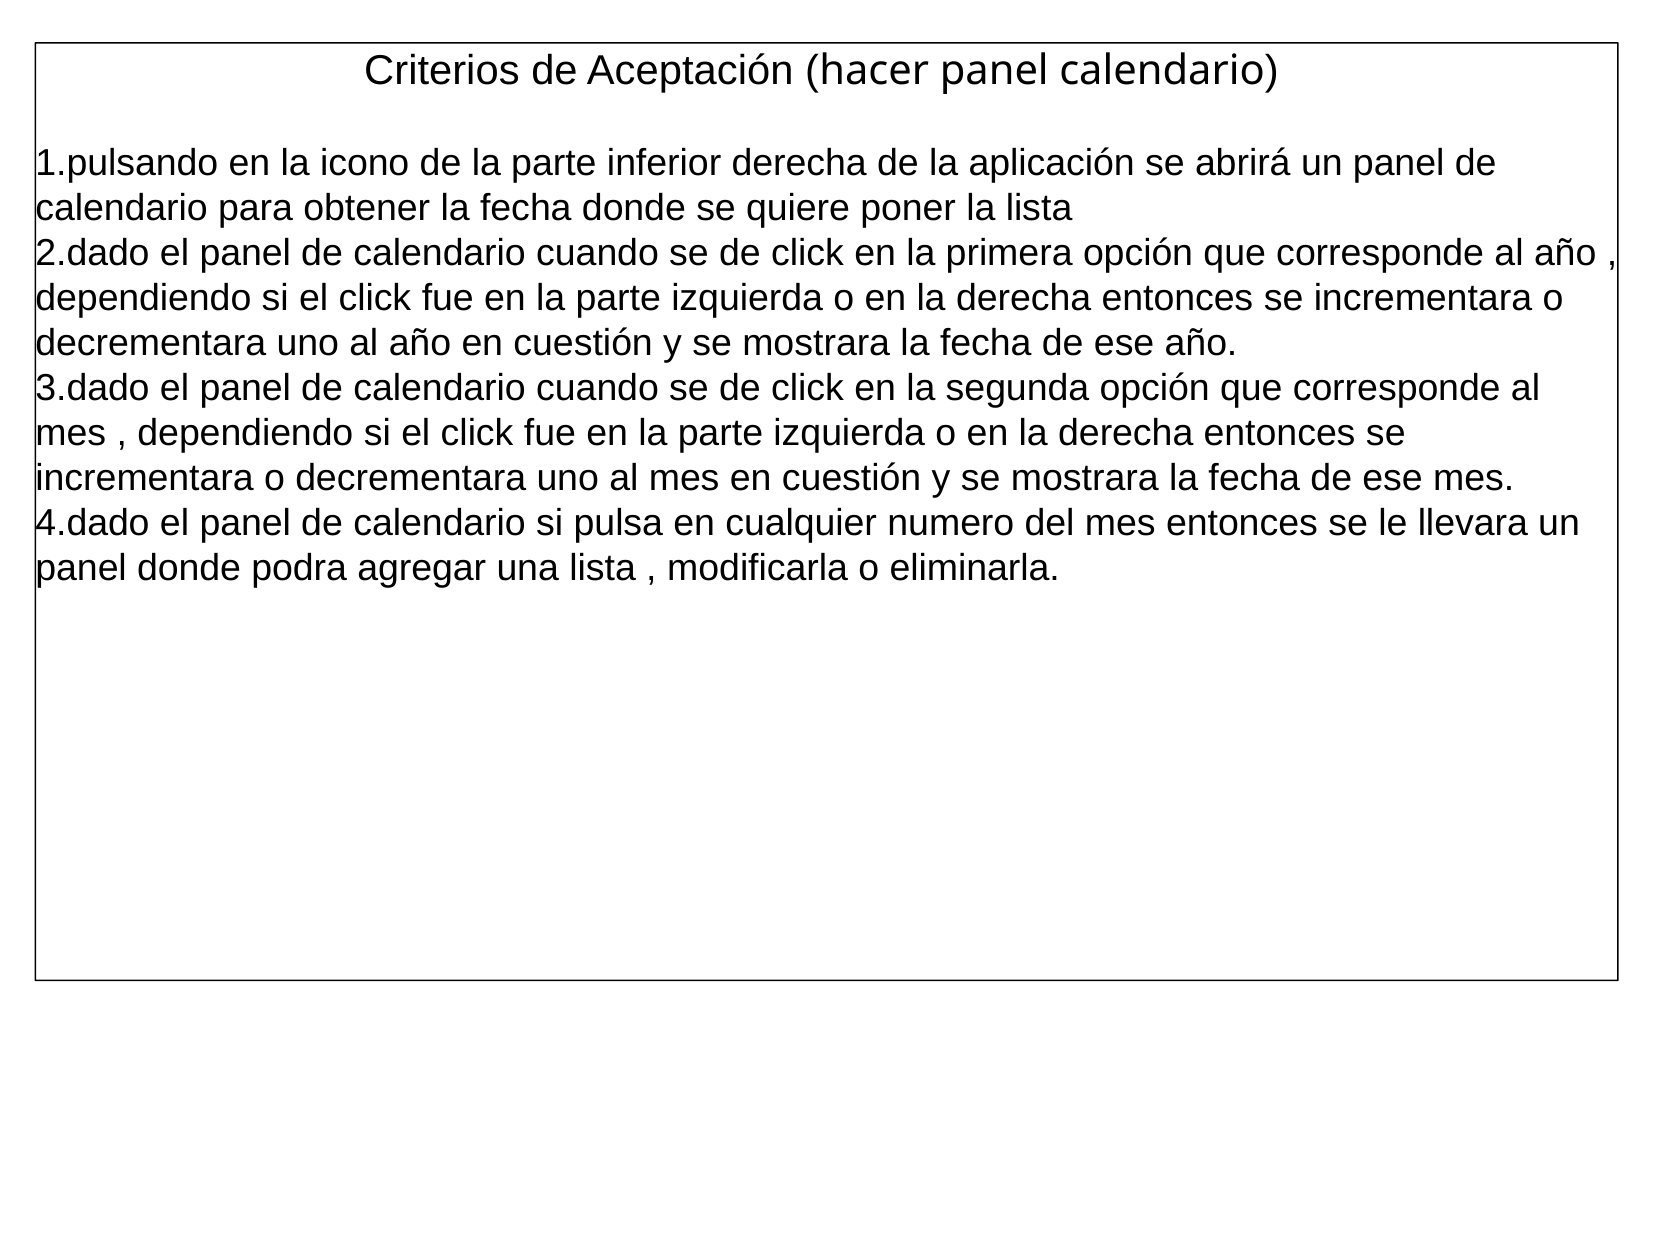

Criterios de Aceptación (hacer panel calendario)
1.pulsando en la icono de la parte inferior derecha de la aplicación se abrirá un panel de calendario para obtener la fecha donde se quiere poner la lista
2.dado el panel de calendario cuando se de click en la primera opción que corresponde al año , dependiendo si el click fue en la parte izquierda o en la derecha entonces se incrementara o decrementara uno al año en cuestión y se mostrara la fecha de ese año.
3.dado el panel de calendario cuando se de click en la segunda opción que corresponde al mes , dependiendo si el click fue en la parte izquierda o en la derecha entonces se incrementara o decrementara uno al mes en cuestión y se mostrara la fecha de ese mes.
4.dado el panel de calendario si pulsa en cualquier numero del mes entonces se le llevara un panel donde podra agregar una lista , modificarla o eliminarla.